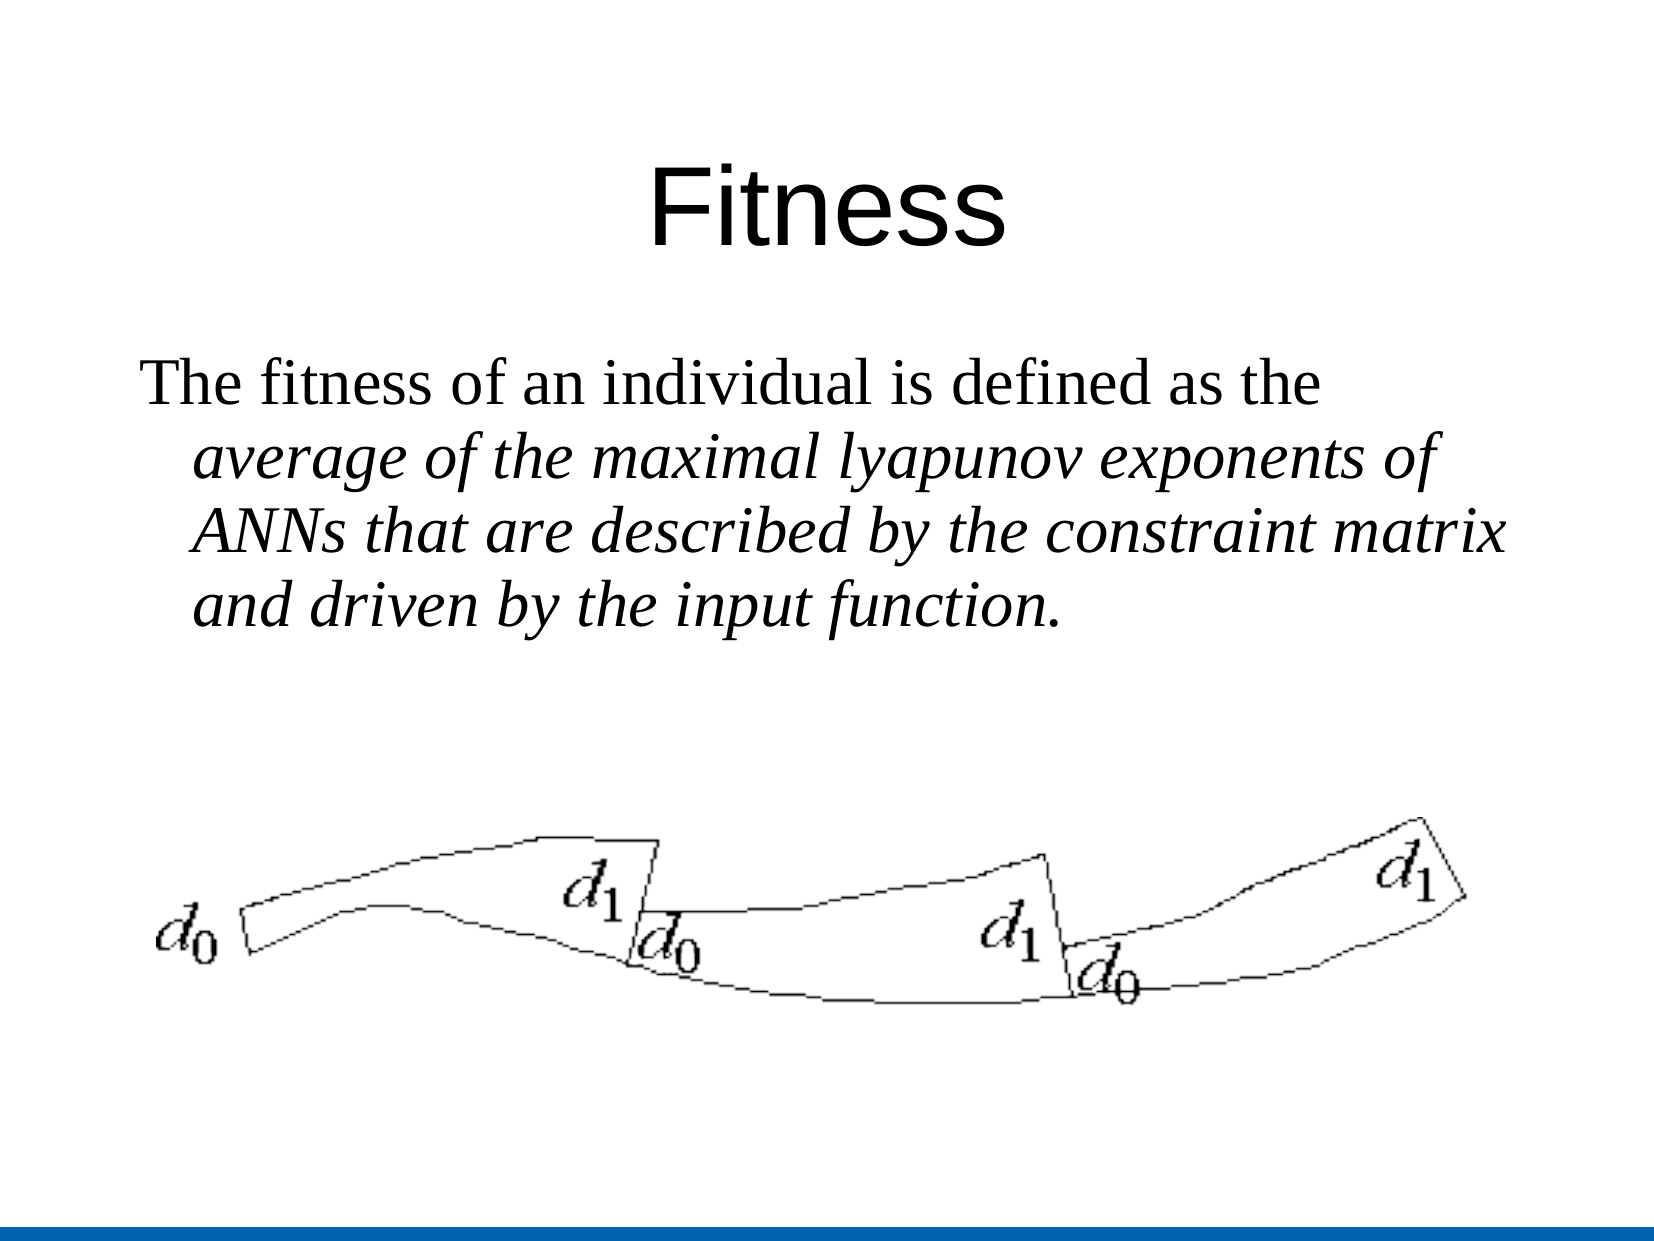

# Fitness
The fitness of an individual is defined as the average of the maximal lyapunov exponents of ANNs that are described by the constraint matrix and driven by the input function.